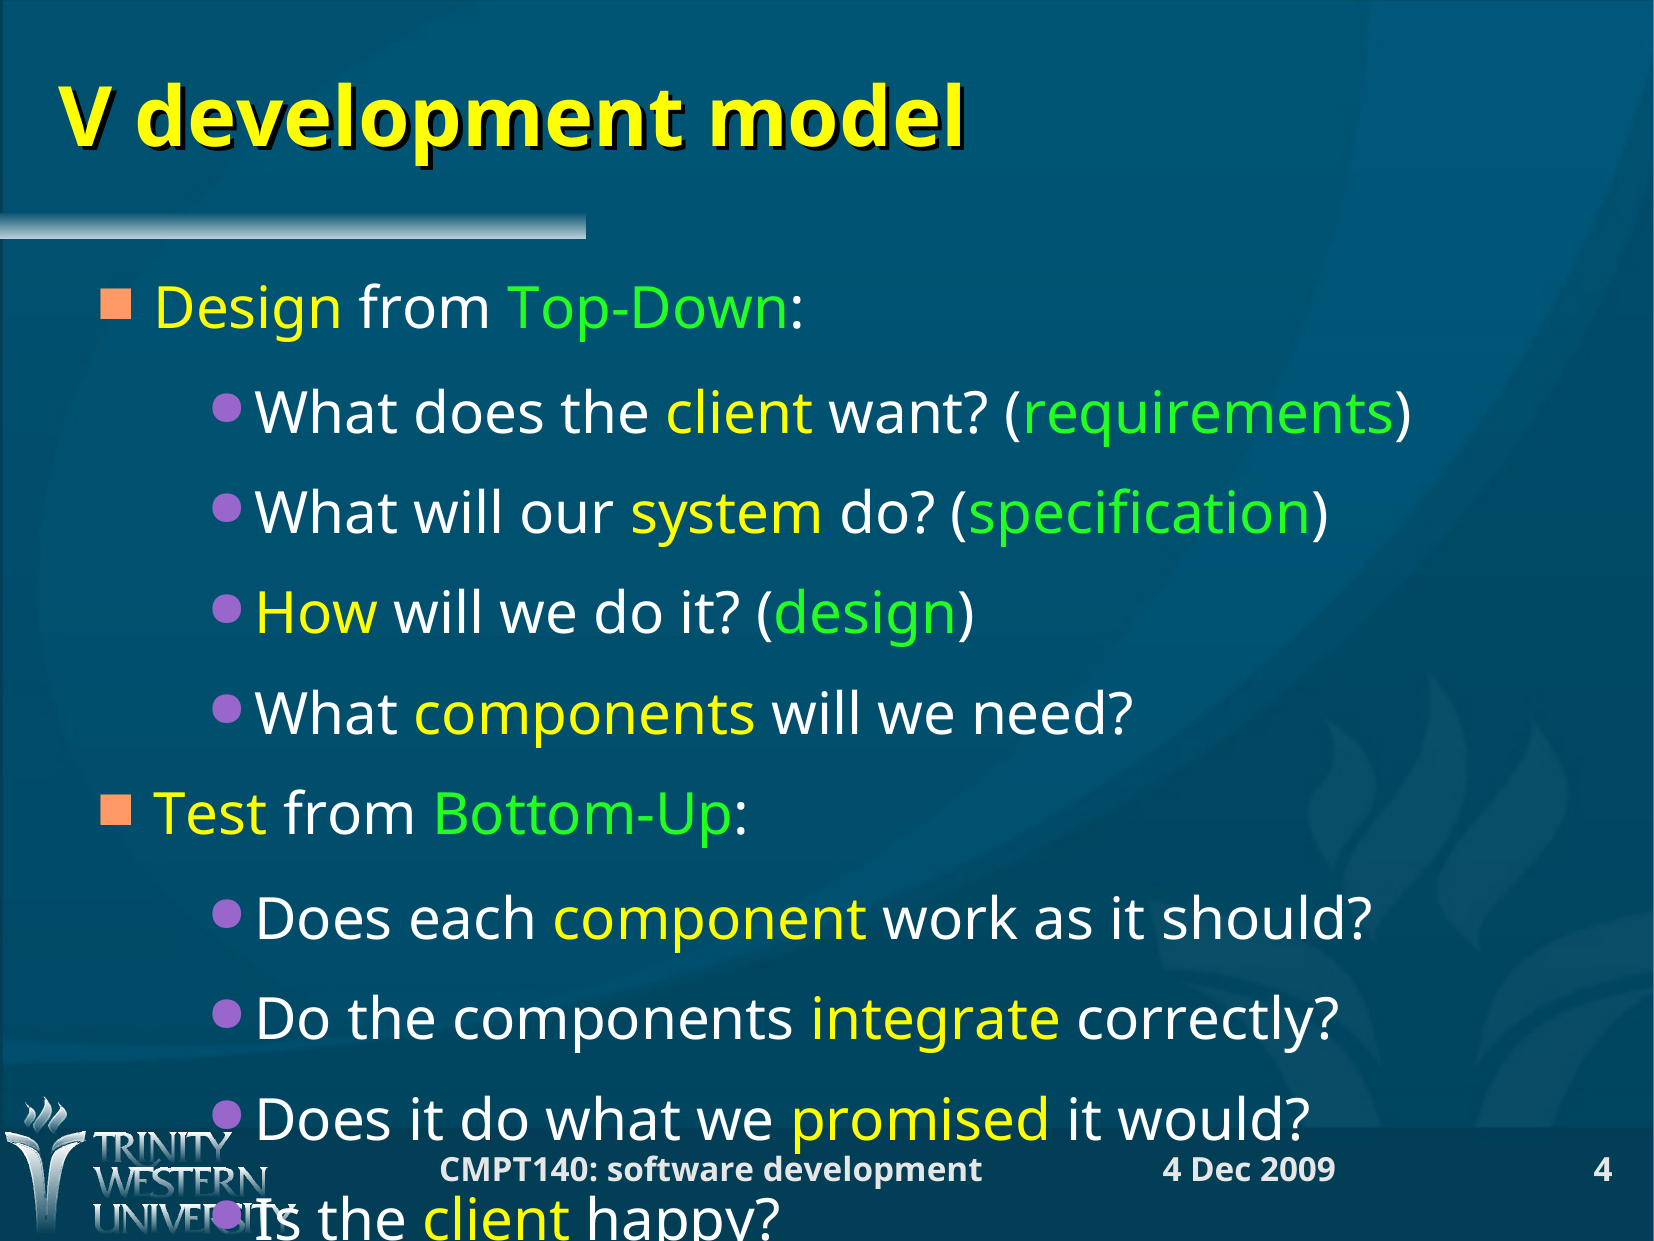

# V development model
Design from Top-Down:
What does the client want? (requirements)
What will our system do? (specification)
How will we do it? (design)
What components will we need?
Test from Bottom-Up:
Does each component work as it should?
Do the components integrate correctly?
Does it do what we promised it would?
Is the client happy?
CMPT140: software development
4 Dec 2009
4